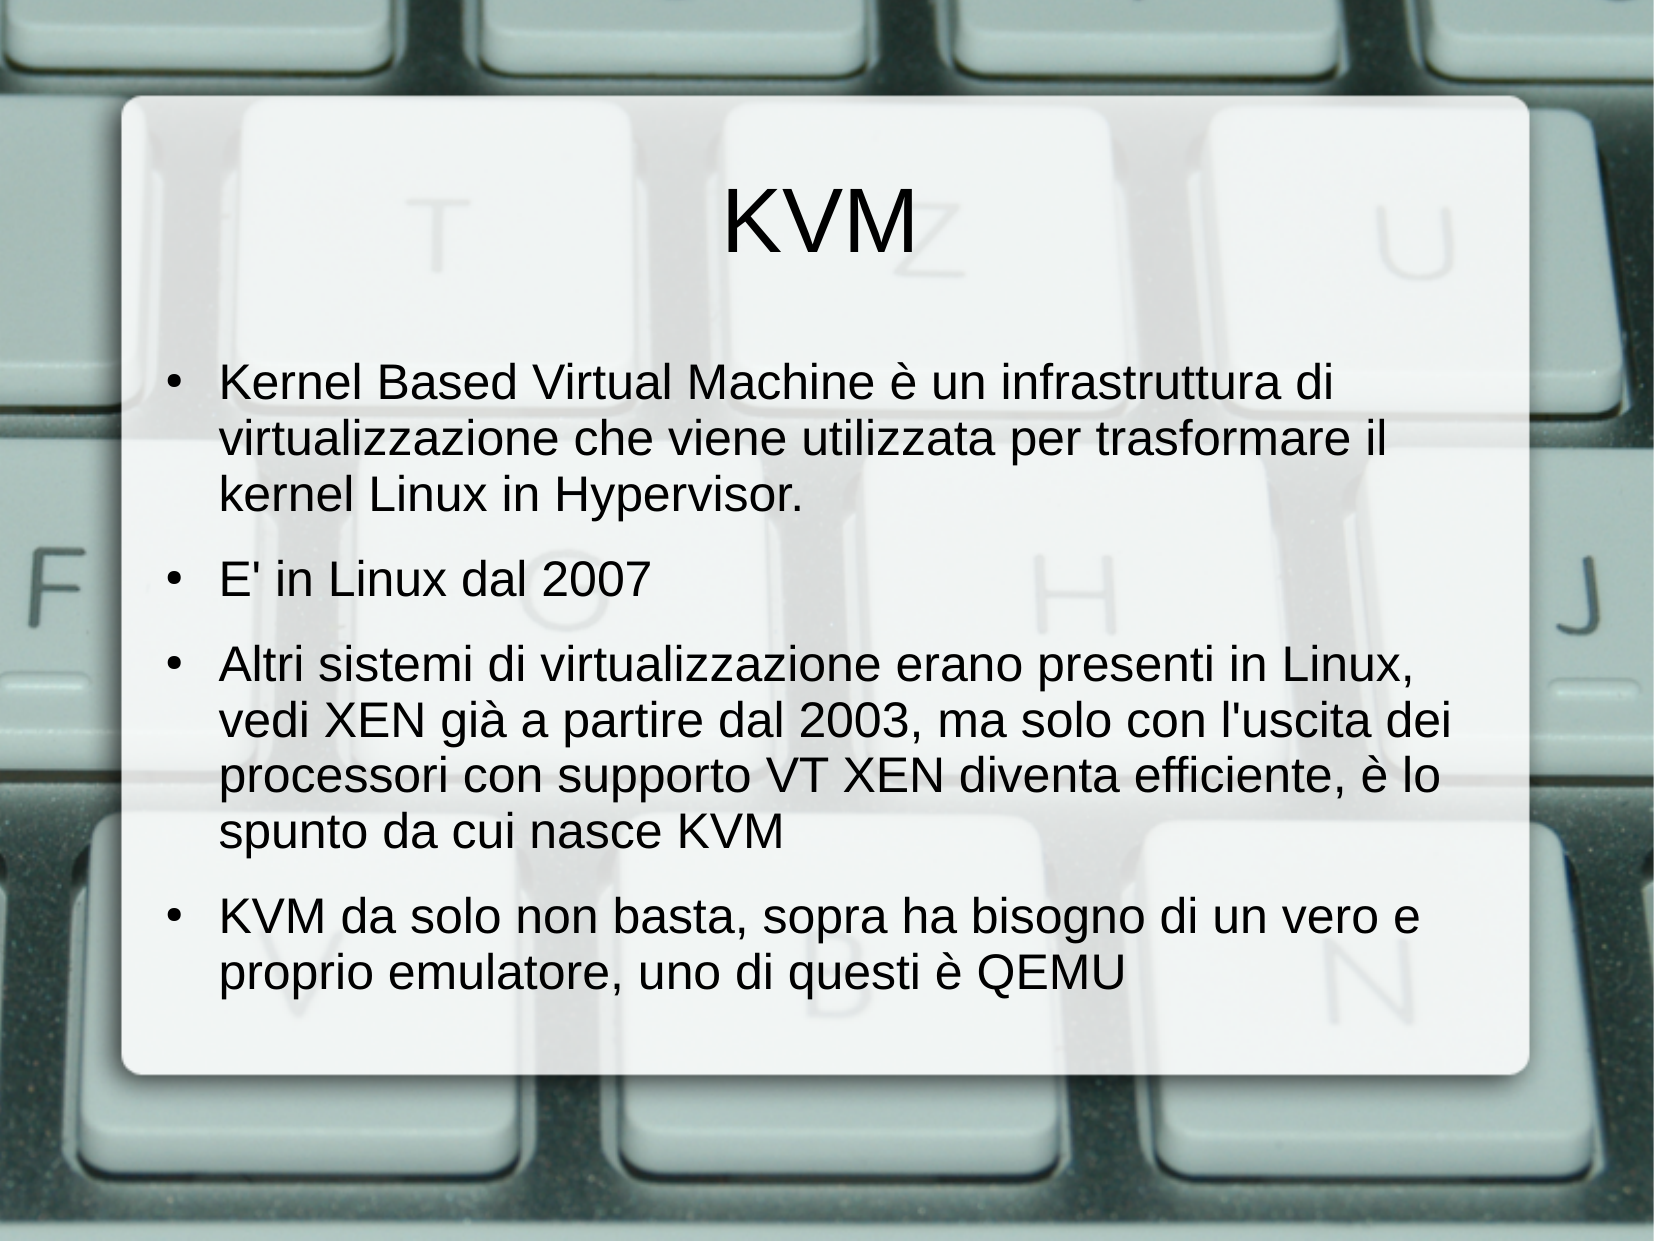

# KVM
Kernel Based Virtual Machine è un infrastruttura di virtualizzazione che viene utilizzata per trasformare il kernel Linux in Hypervisor.
E' in Linux dal 2007
Altri sistemi di virtualizzazione erano presenti in Linux, vedi XEN già a partire dal 2003, ma solo con l'uscita dei processori con supporto VT XEN diventa efficiente, è lo spunto da cui nasce KVM
KVM da solo non basta, sopra ha bisogno di un vero e proprio emulatore, uno di questi è QEMU